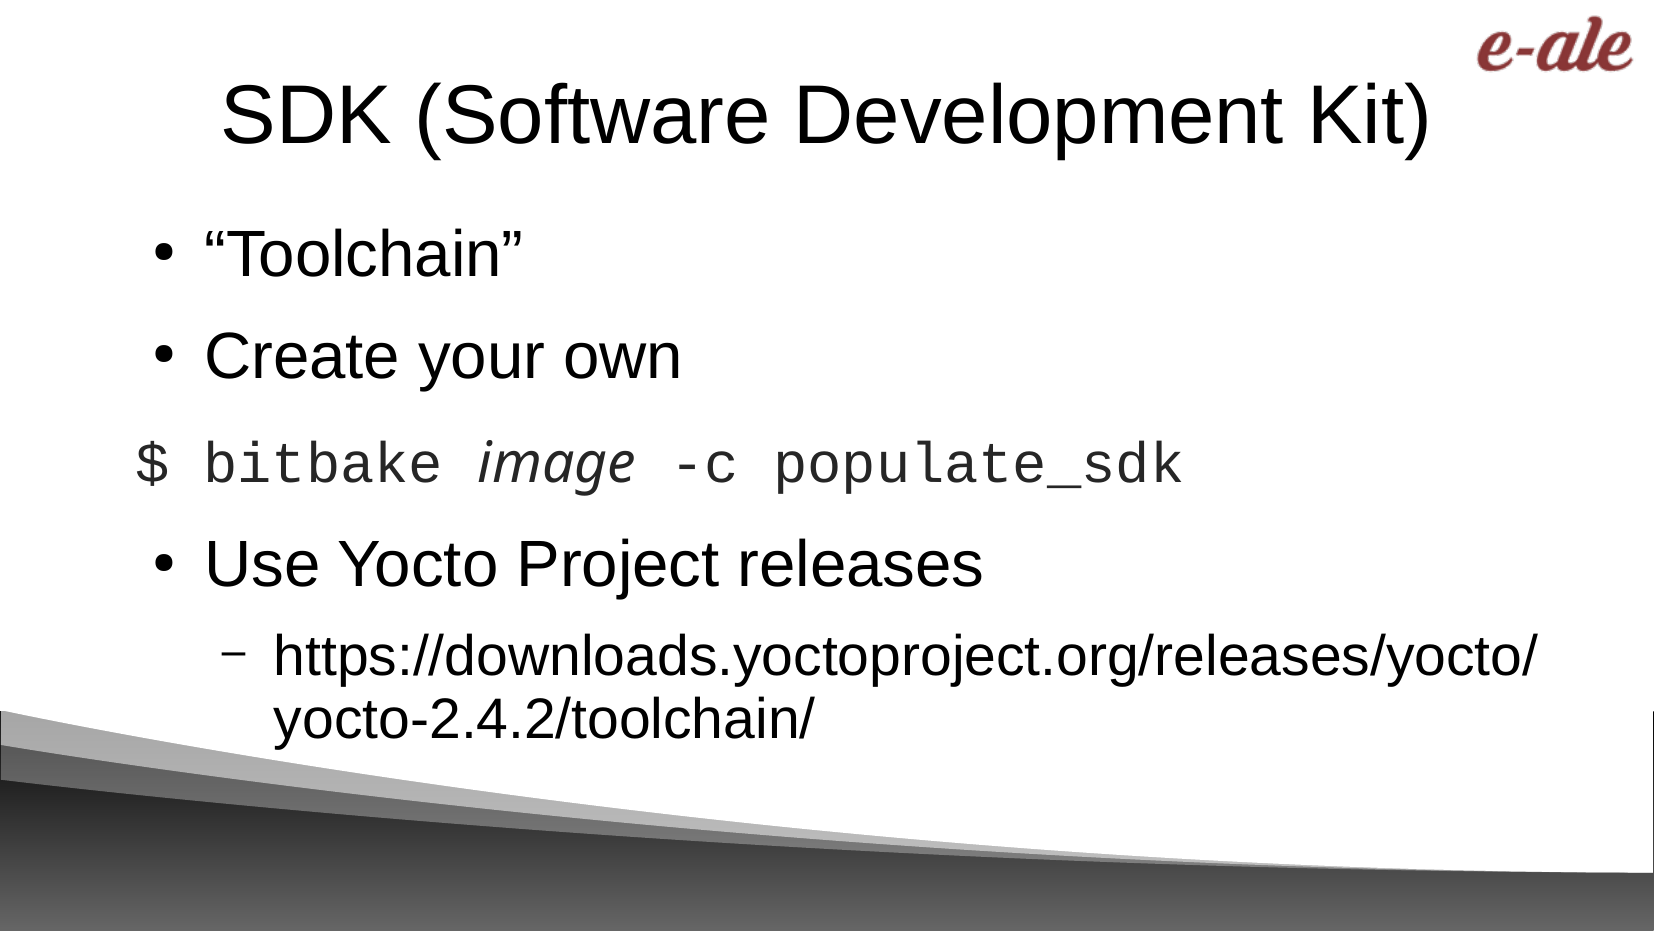

# SDK (Software Development Kit)
“Toolchain”
Create your own
$ bitbake image -c populate_sdk
Use Yocto Project releases
https://downloads.yoctoproject.org/releases/yocto/yocto-2.4.2/toolchain/